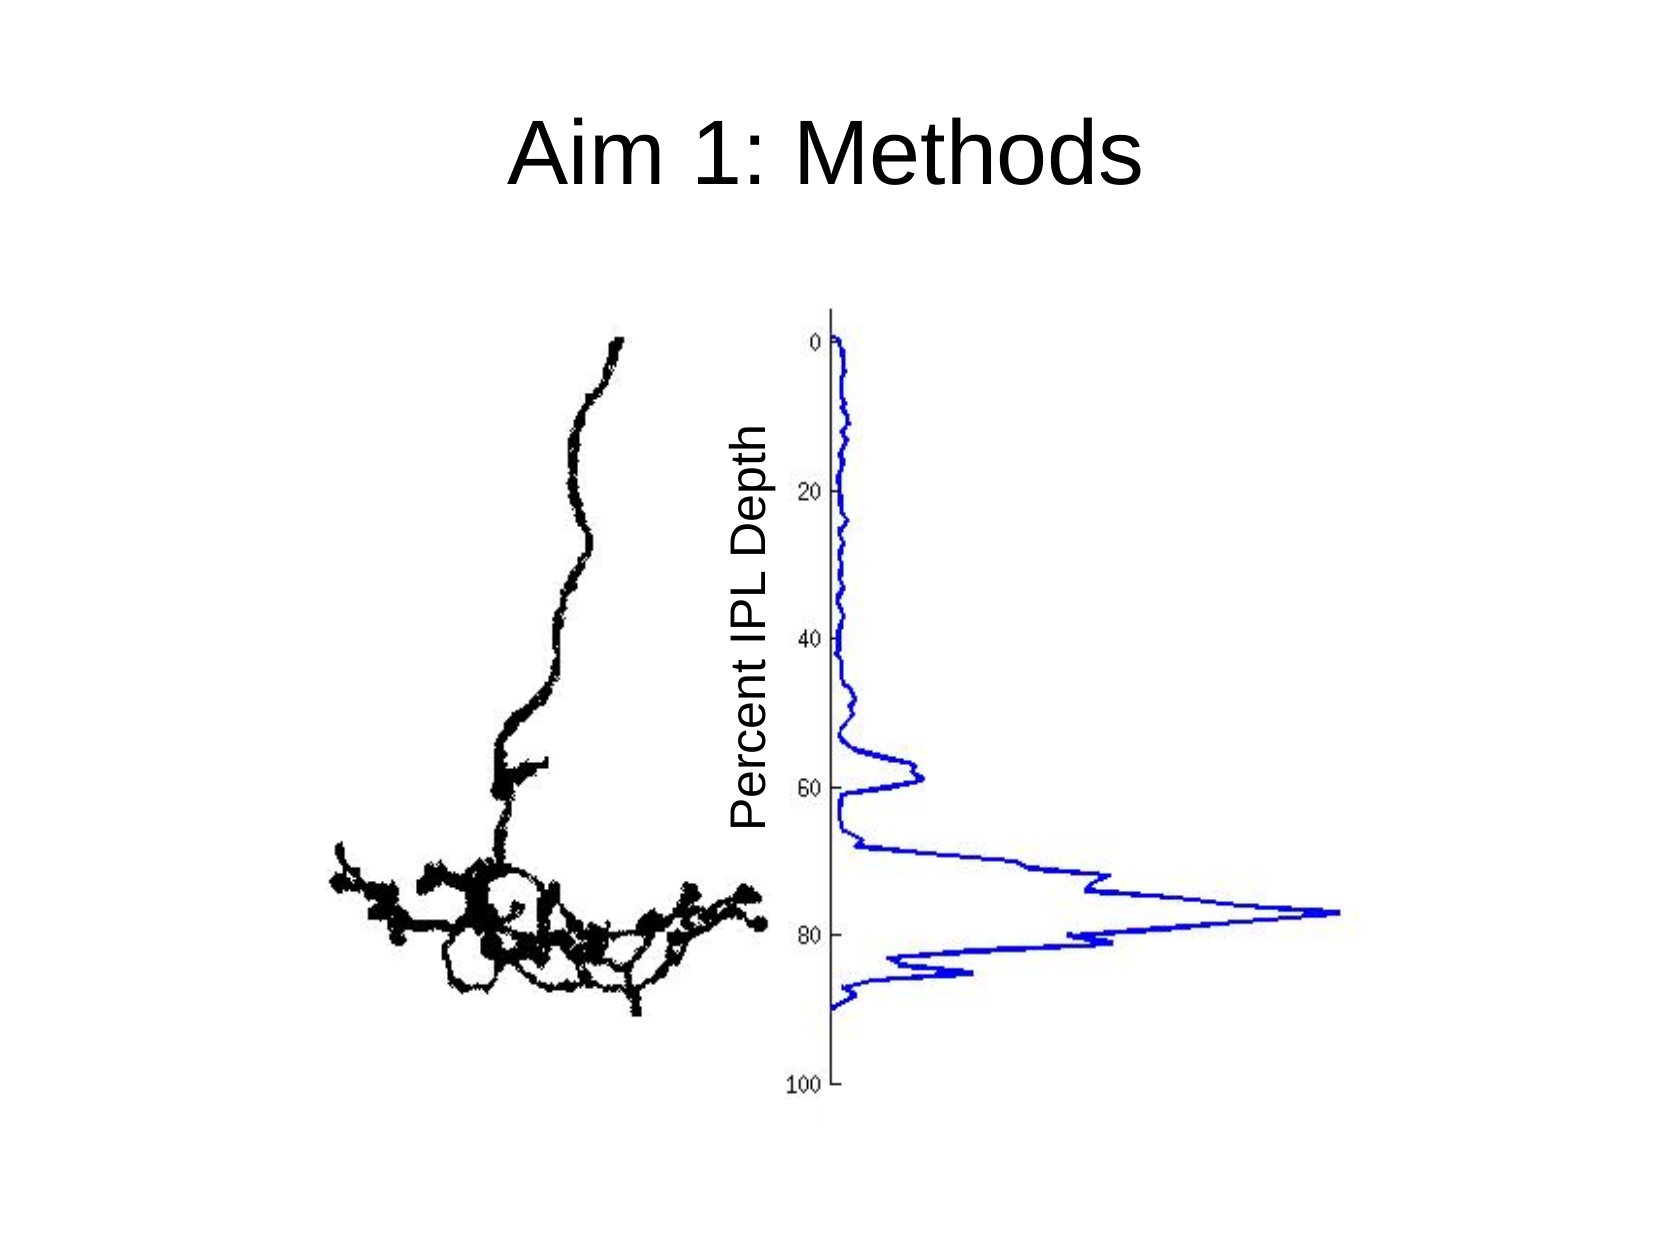

# Aim 1: Methods
Percent IPL Depth